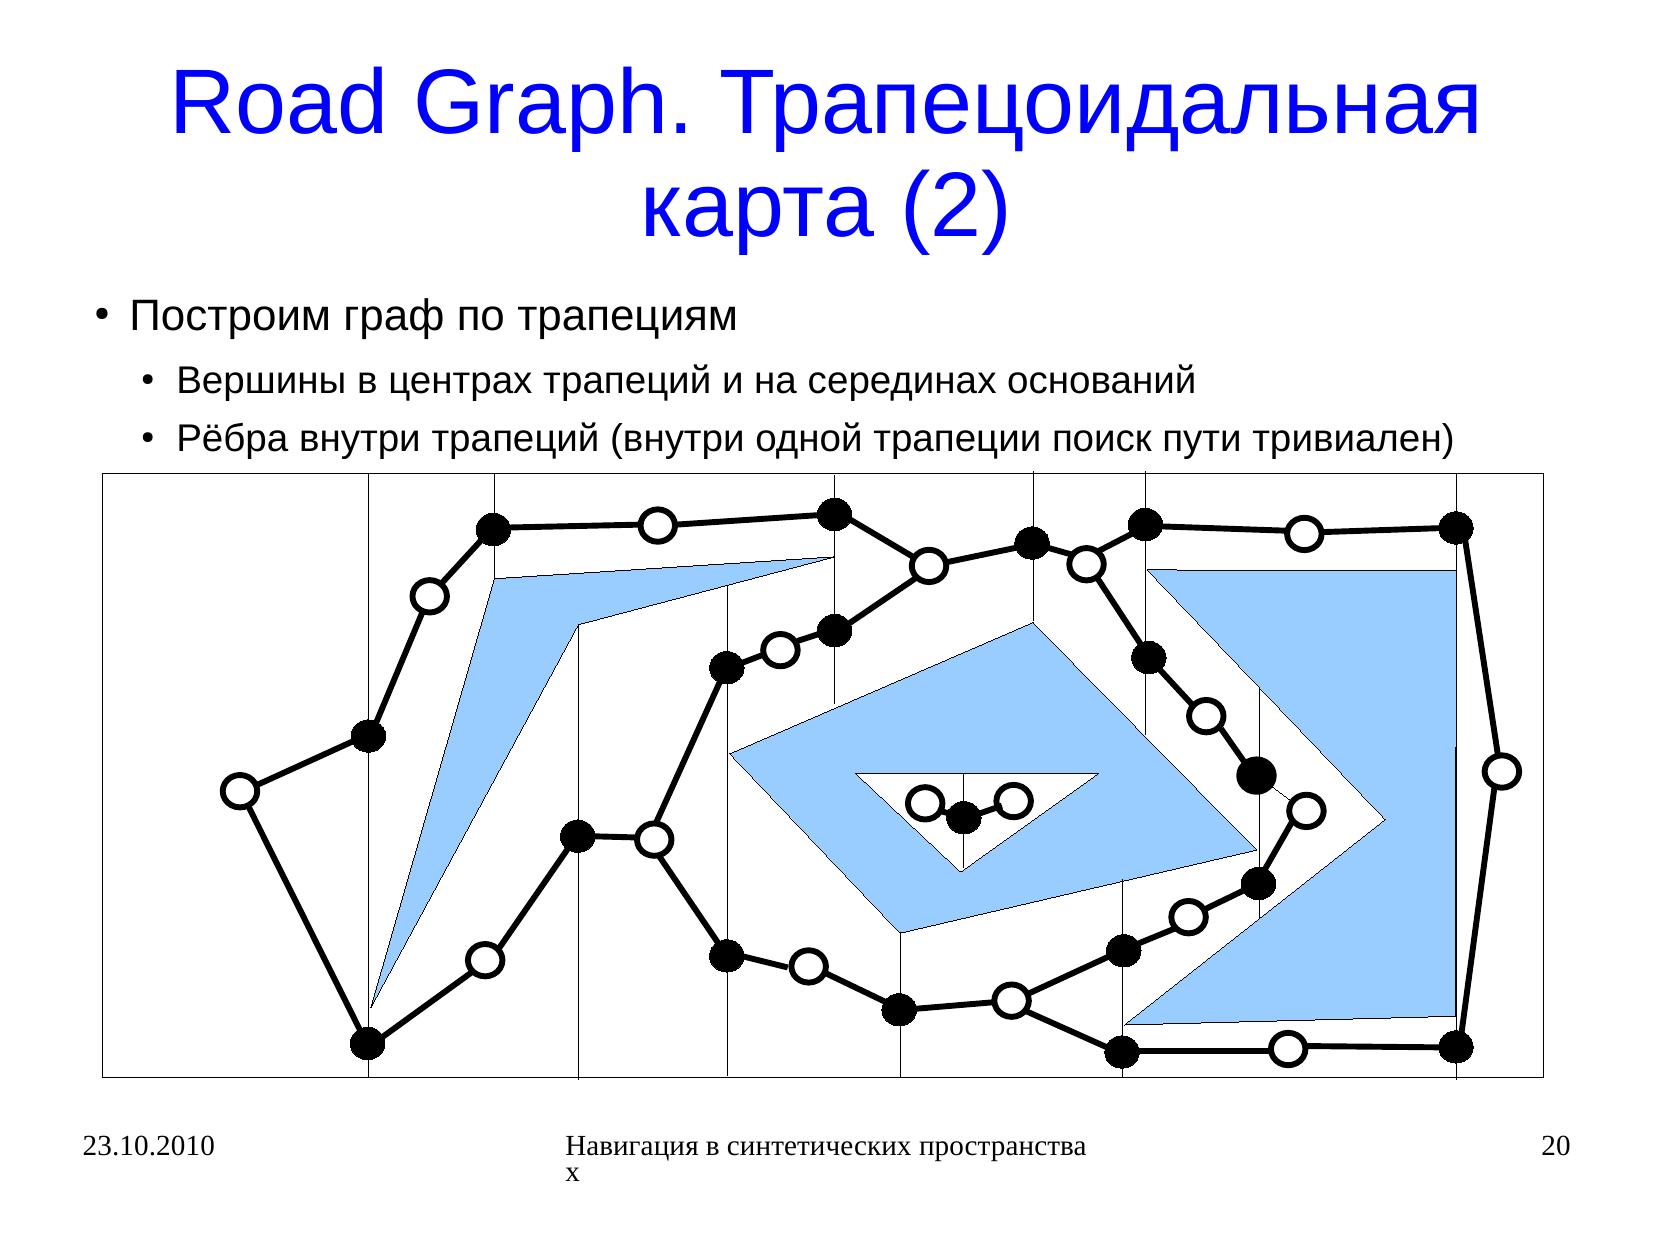

# Road Graph. Трапецоидальная карта (2)
Построим граф по трапециям
Вершины в центрах трапеций и на серединах оснований
Рёбра внутри трапеций (внутри одной трапеции поиск пути тривиален)
23.10.2010
Навигация в синтетических пространствах
20